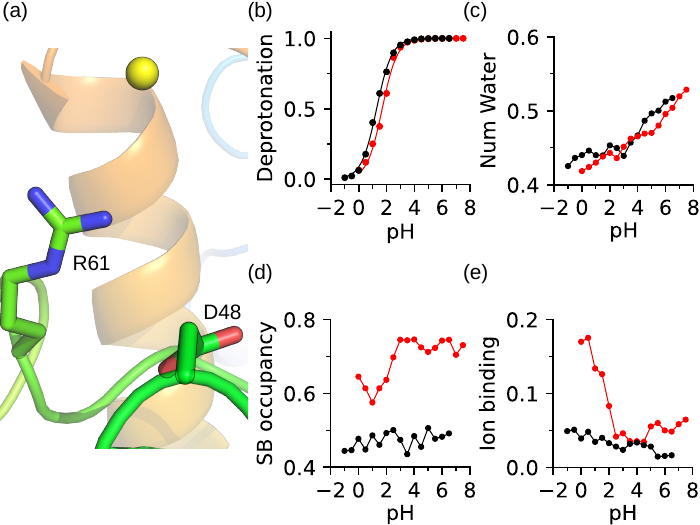

(a)
(b)
(c)
R61
(d)
(e)
D48